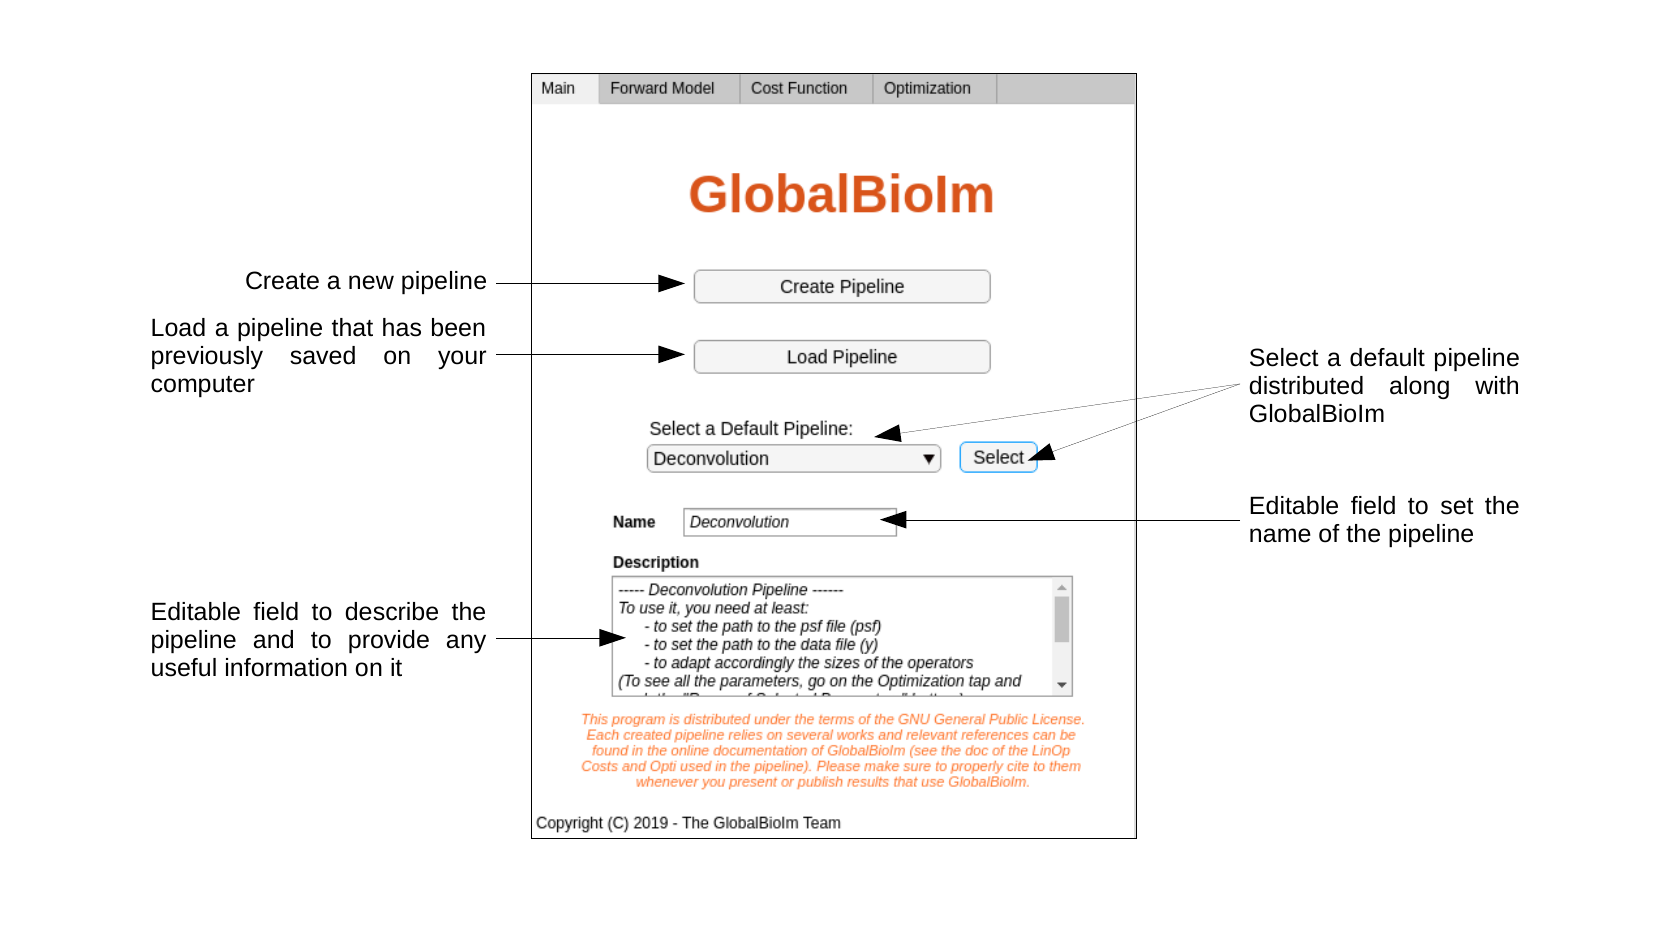

Create a new pipeline
Load a pipeline that has been previously saved on your computer
Select a default pipeline distributed along with GlobalBioIm
Editable field to set the name of the pipeline
Editable field to describe the pipeline and to provide any useful information on it